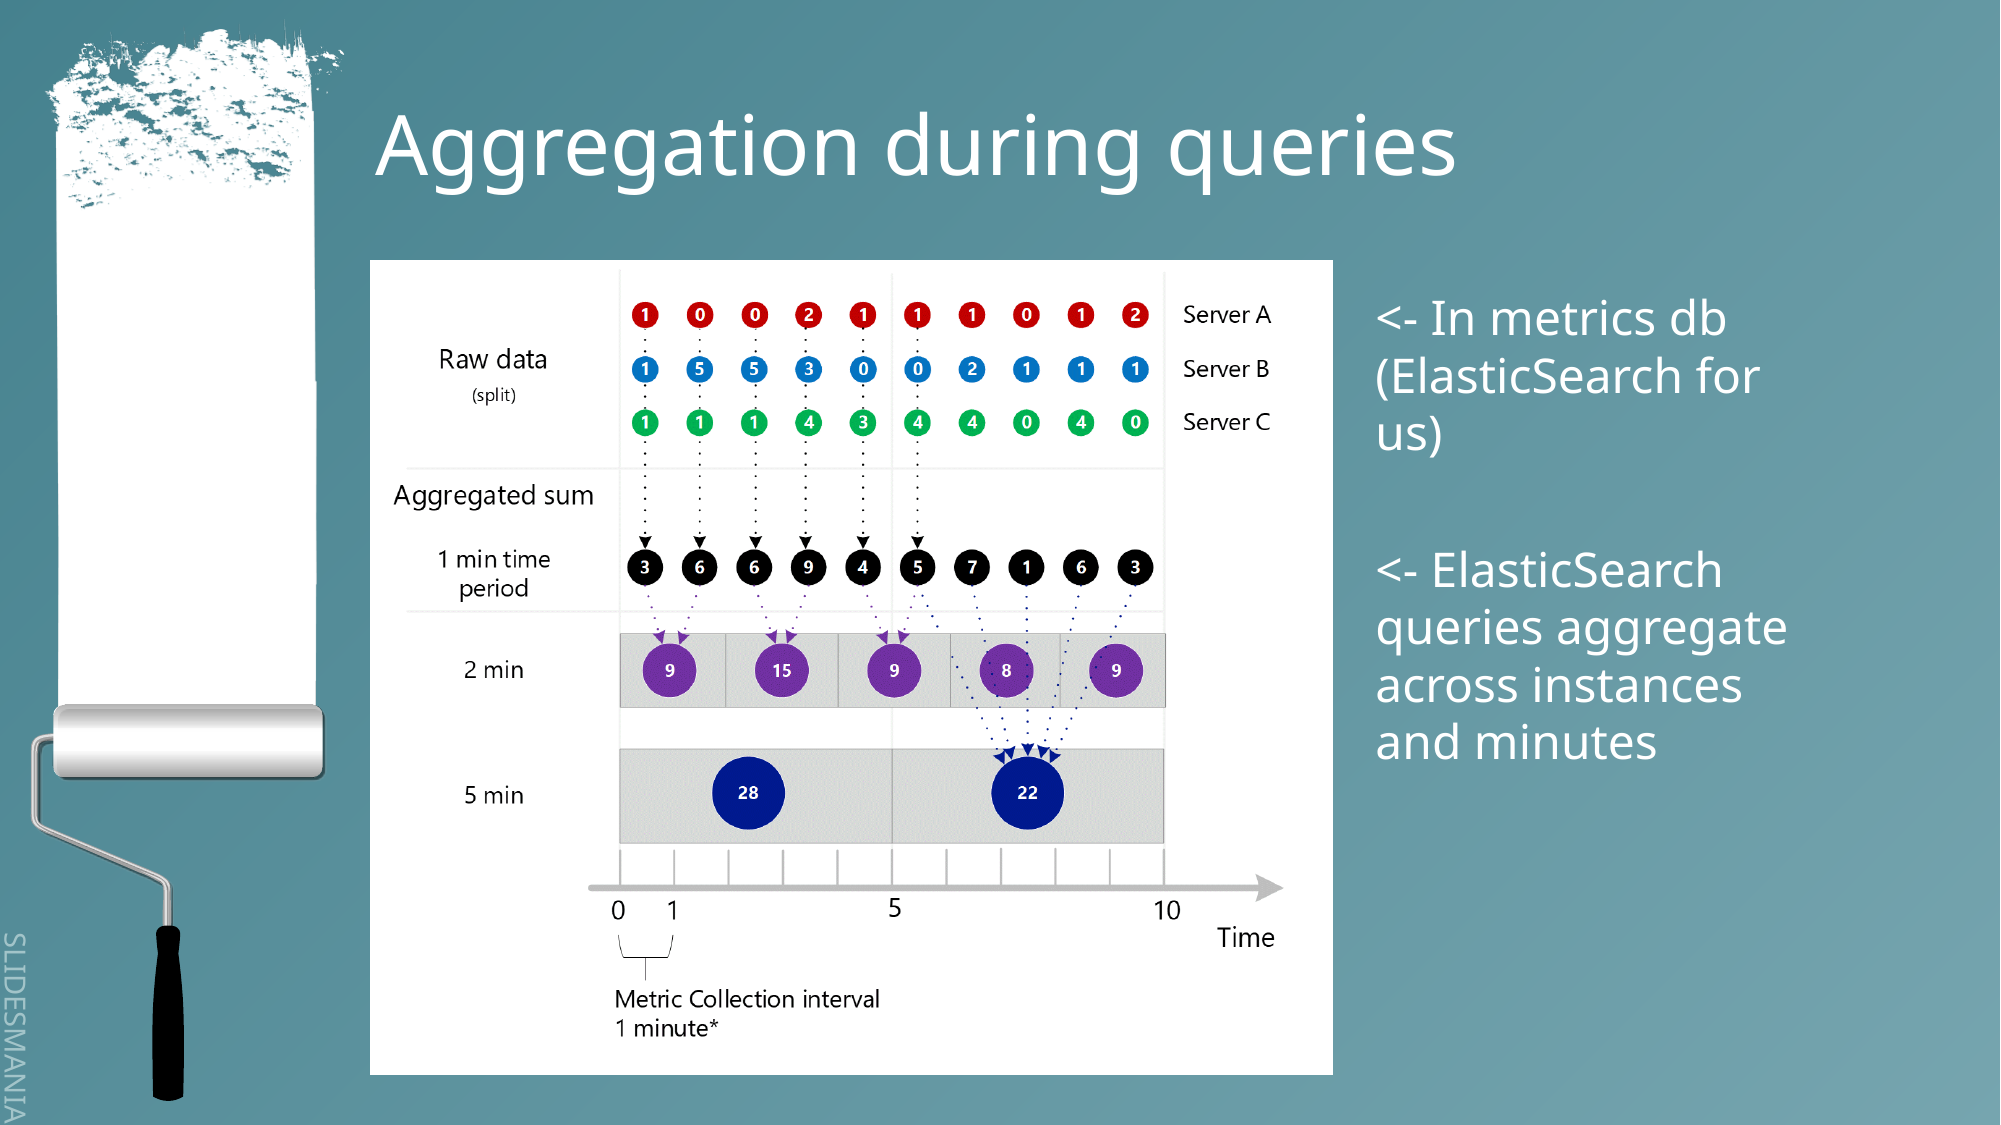

# Aggregation during queries
<- In metrics db (ElasticSearch for us)
<- ElasticSearch queries aggregate across instances and minutes